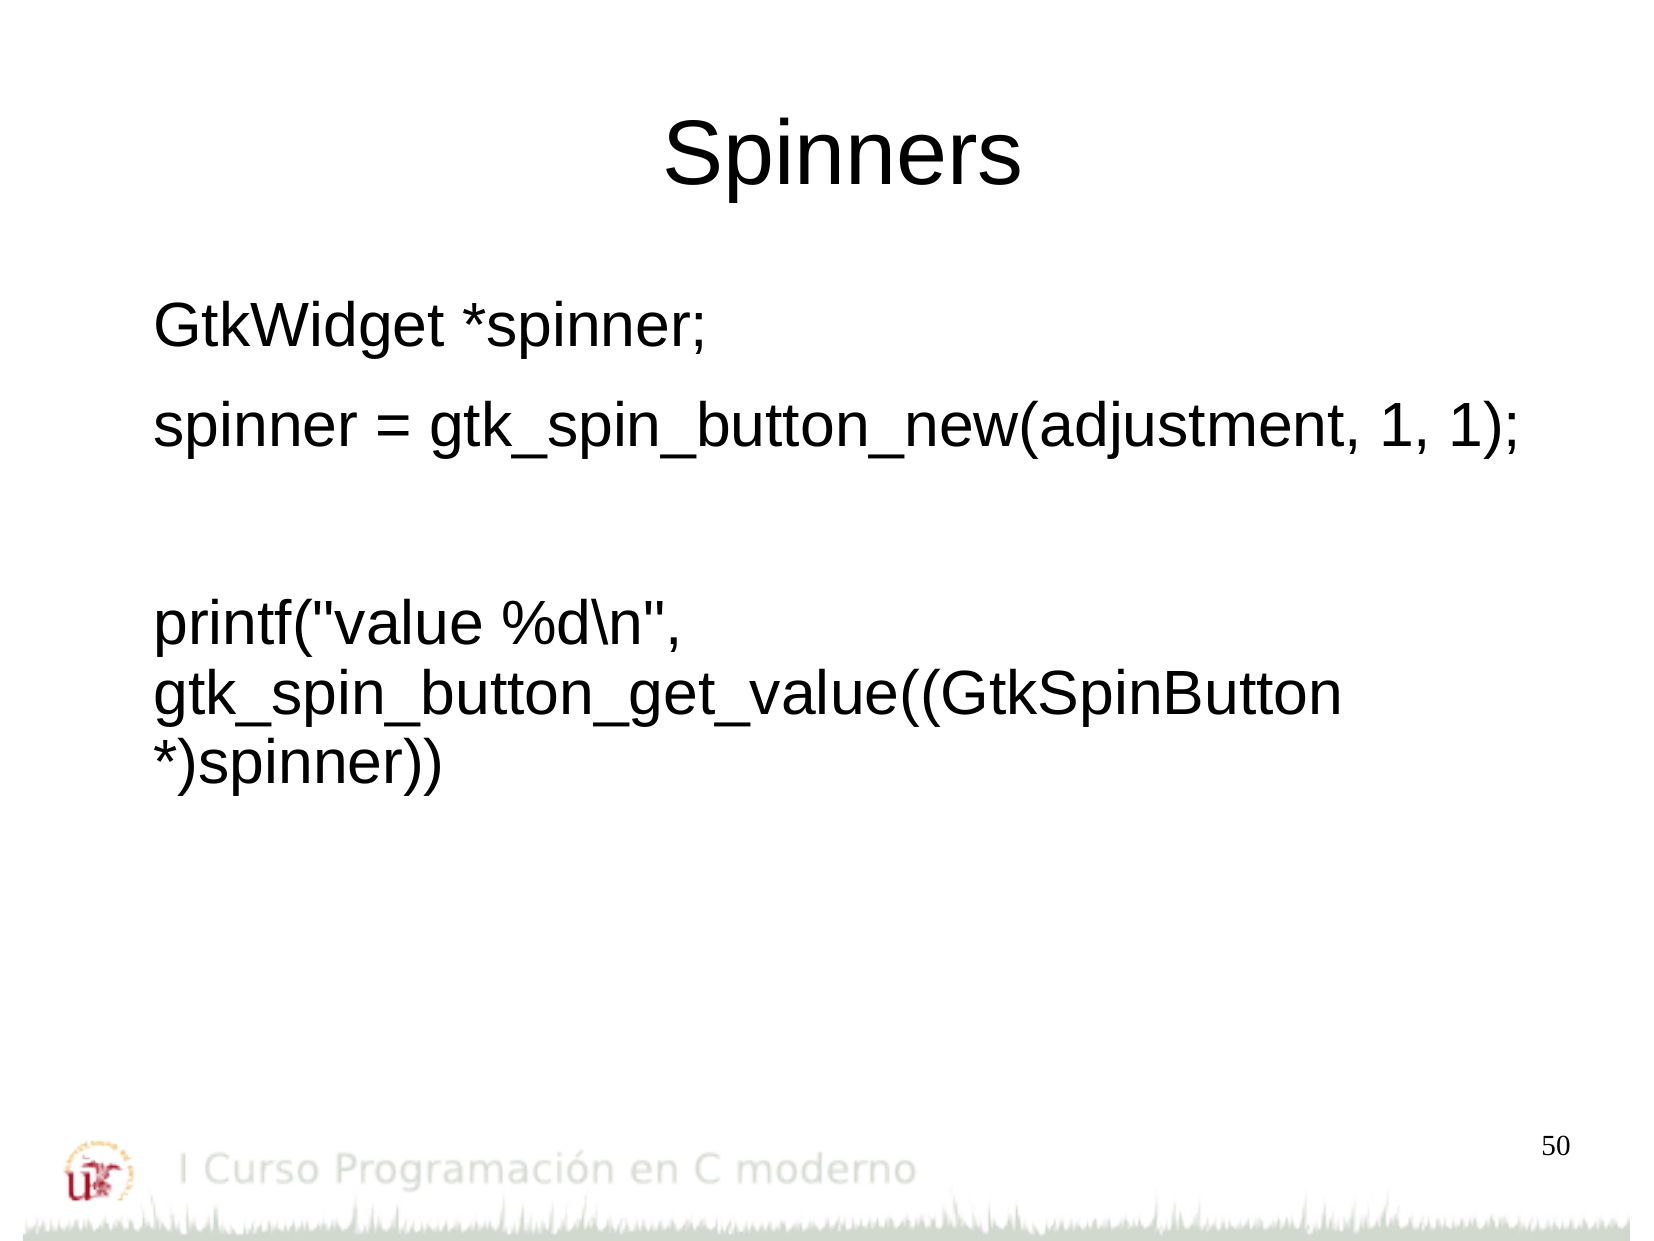

# Spinners
GtkWidget *spinner;
spinner = gtk_spin_button_new(adjustment, 1, 1);
printf("value %d\n", gtk_spin_button_get_value((GtkSpinButton *)spinner))
50